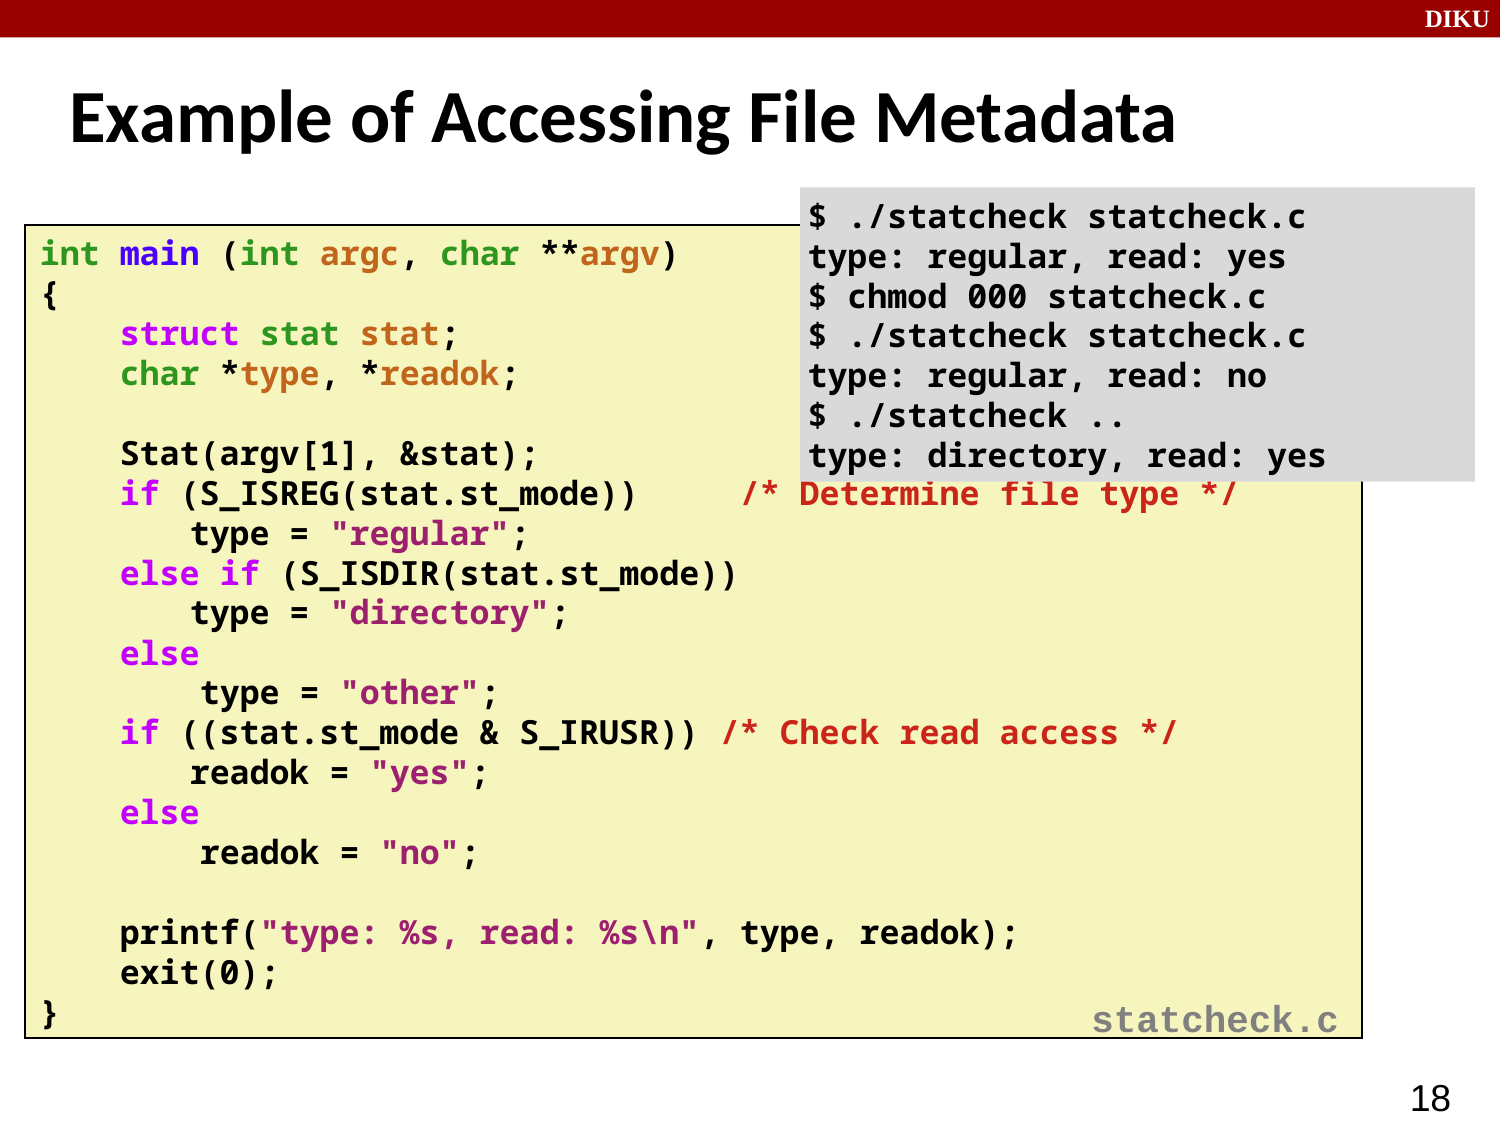

Example of Accessing File Metadata
$ ./statcheck statcheck.c
type: regular, read: yes
$ chmod 000 statcheck.c
$ ./statcheck statcheck.c
type: regular, read: no
$ ./statcheck ..
type: directory, read: yes
int main (int argc, char **argv)
{
 struct stat stat;
 char *type, *readok;
 Stat(argv[1], &stat);
 if (S_ISREG(stat.st_mode)) /* Determine file type */
		type = "regular";
 else if (S_ISDIR(stat.st_mode))
		type = "directory";
 else
 type = "other";
 if ((stat.st_mode & S_IRUSR)) /* Check read access */
		readok = "yes";
 else
 readok = "no";
 printf("type: %s, read: %s\n", type, readok);
 exit(0);
}
statcheck.c